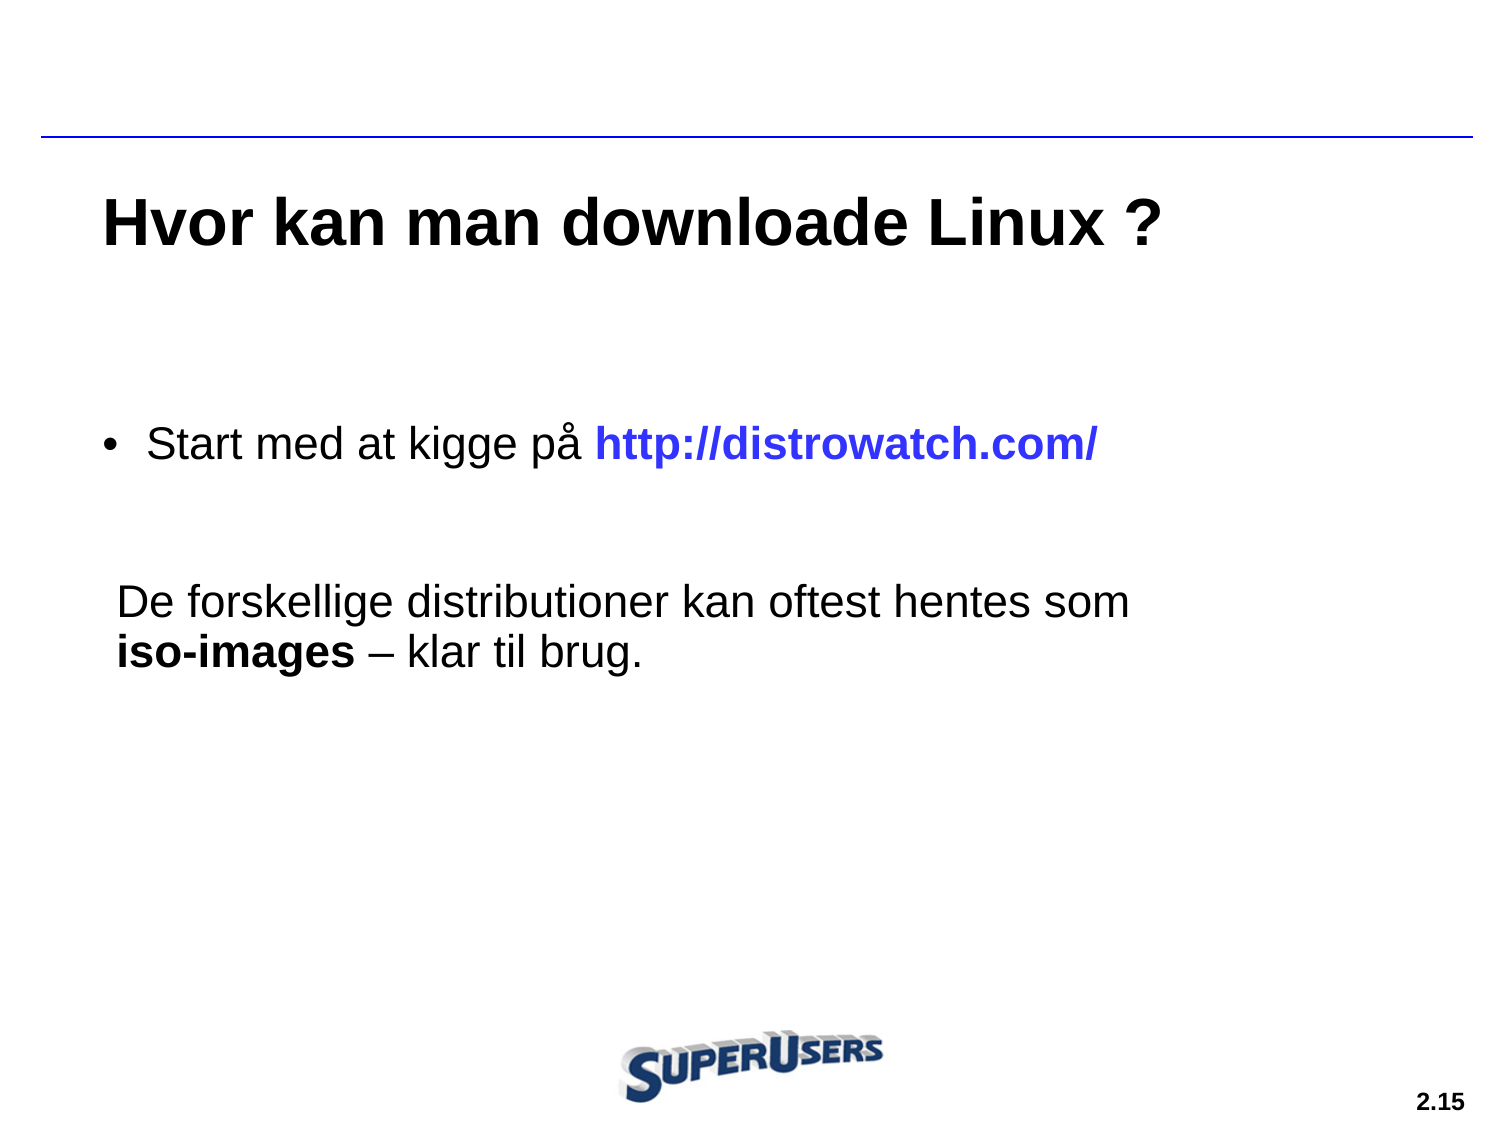

# Hvor kan man downloade Linux ?
Start med at kigge på http://distrowatch.com/
De forskellige distributioner kan oftest hentes som iso-images – klar til brug.